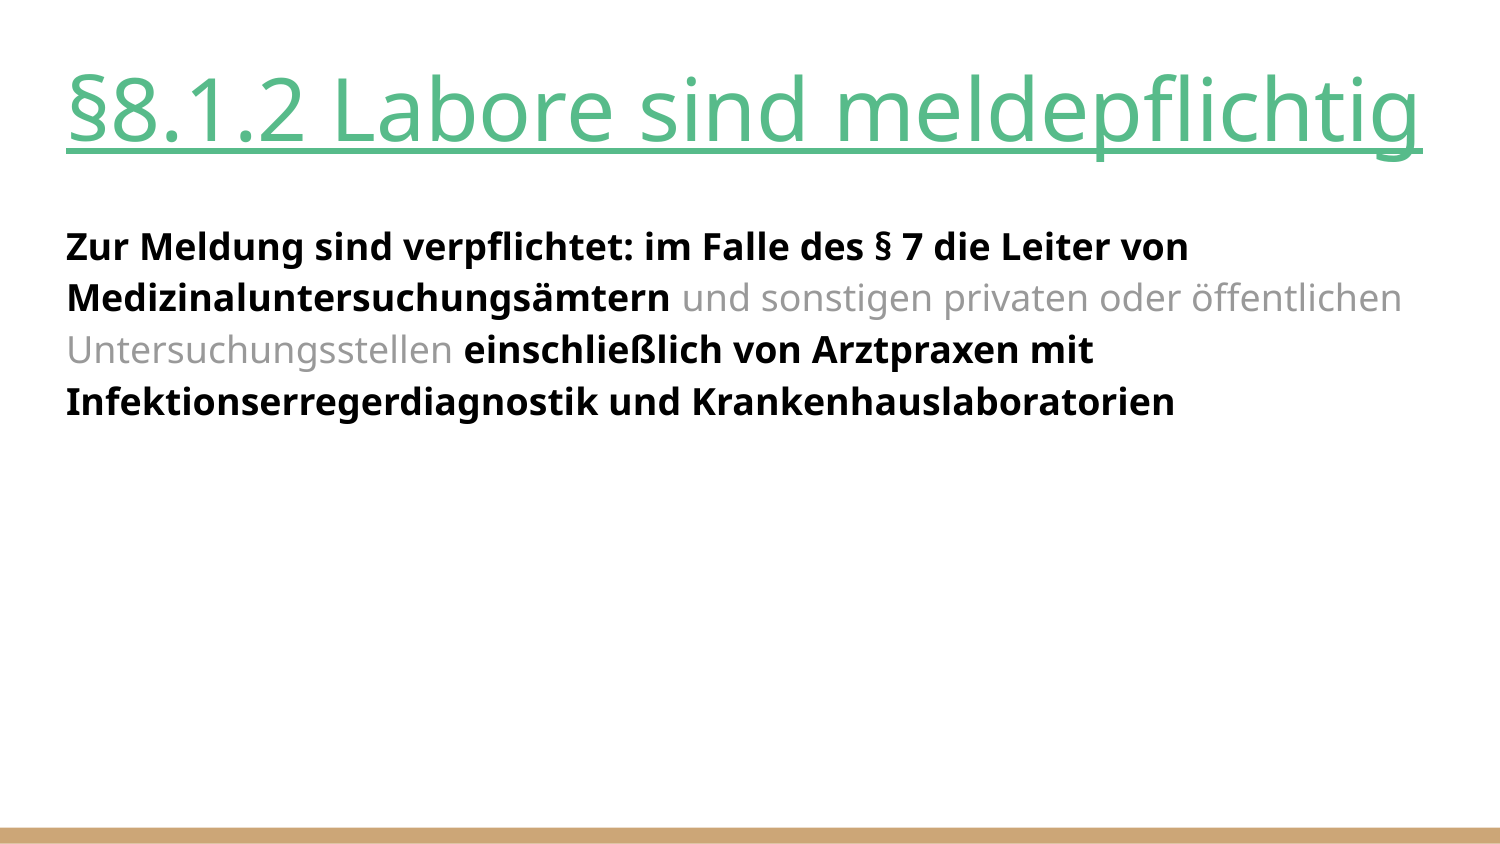

# §8.1.2 Labore sind meldepflichtig
Zur Meldung sind verpflichtet: im Falle des § 7 die Leiter von Medizinaluntersuchungsämtern und sonstigen privaten oder öffentlichen Untersuchungsstellen einschließlich von Arztpraxen mit Infektionserregerdiagnostik und Krankenhauslaboratorien